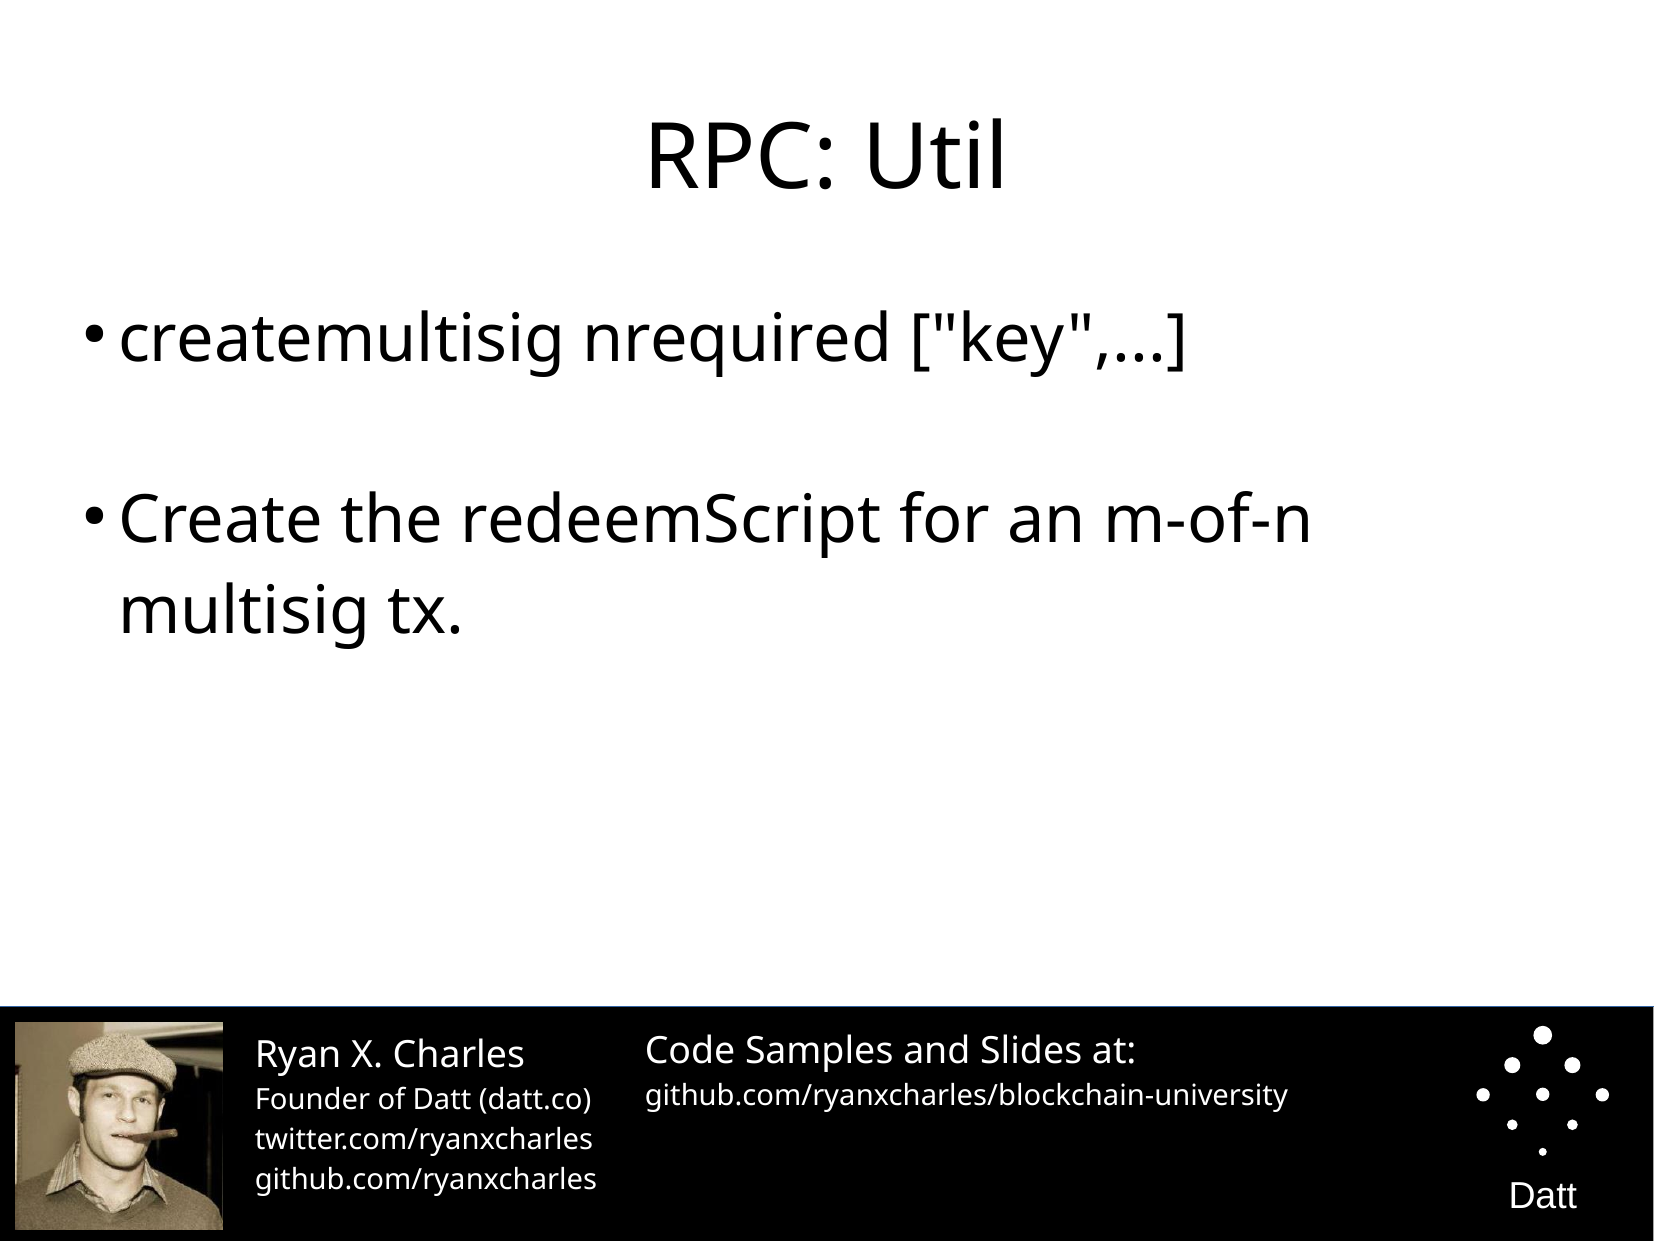

# RPC: Util
createmultisig nrequired ["key",...]
Create the redeemScript for an m-of-n multisig tx.
Code Samples and Slides at:
github.com/ryanxcharles/blockchain-university
Ryan X. Charles
Founder of Datt (datt.co)
twitter.com/ryanxcharles
github.com/ryanxcharles
Datt